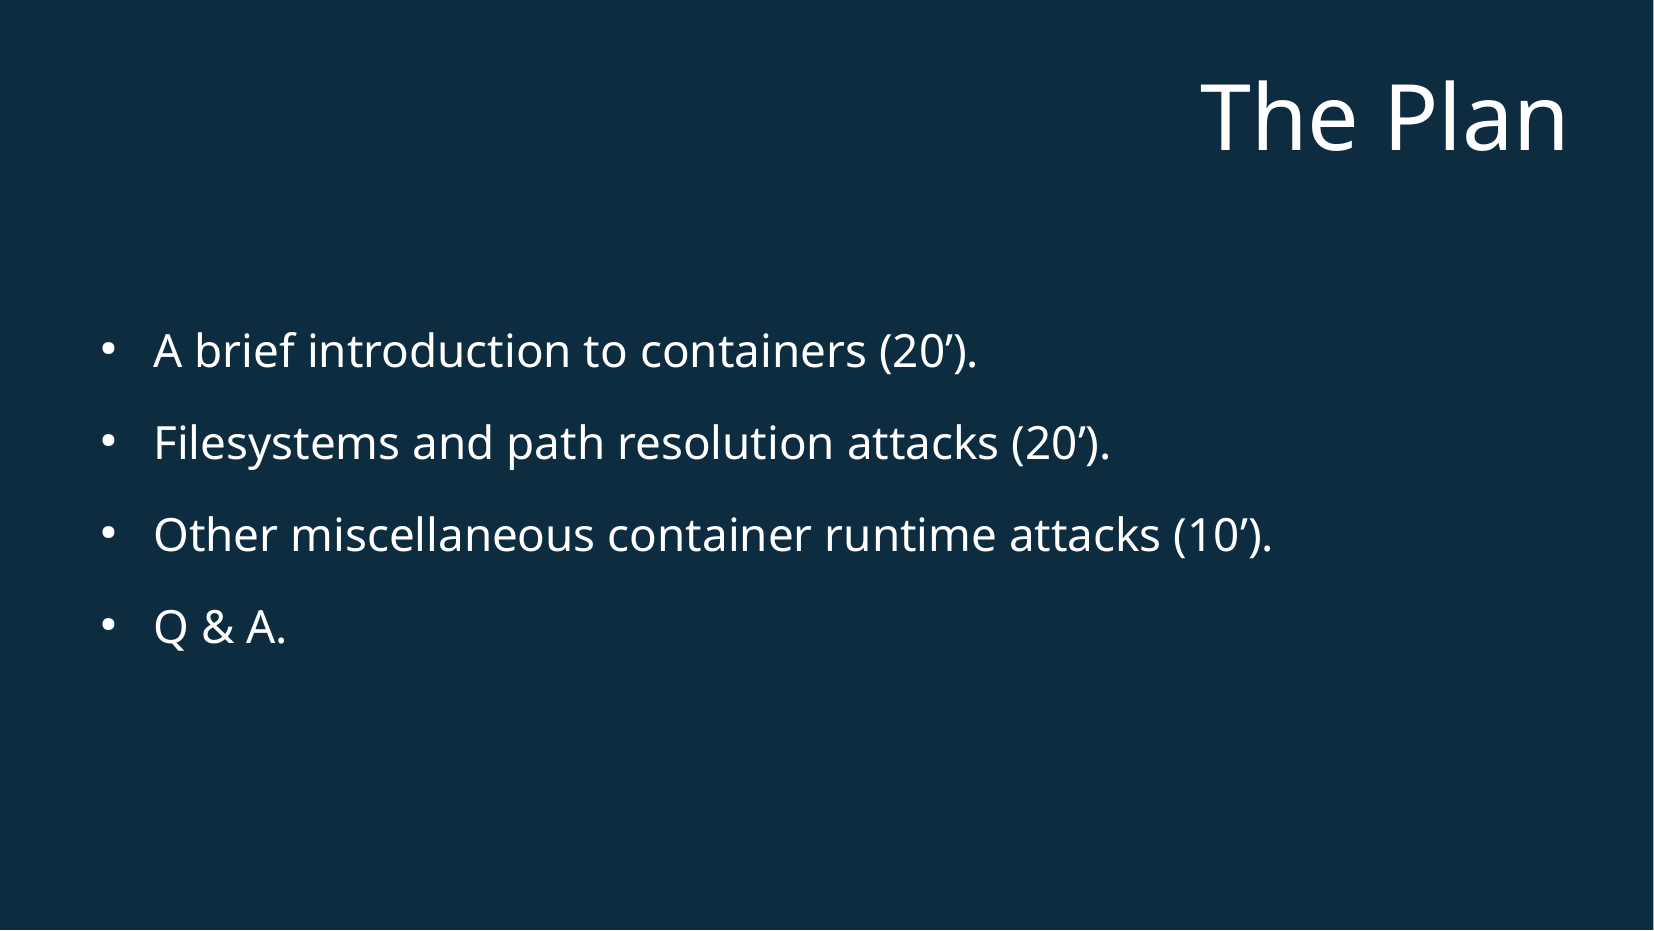

# The Plan
A brief introduction to containers (20’).
Filesystems and path resolution attacks (20’).
Other miscellaneous container runtime attacks (10’).
Q & A.